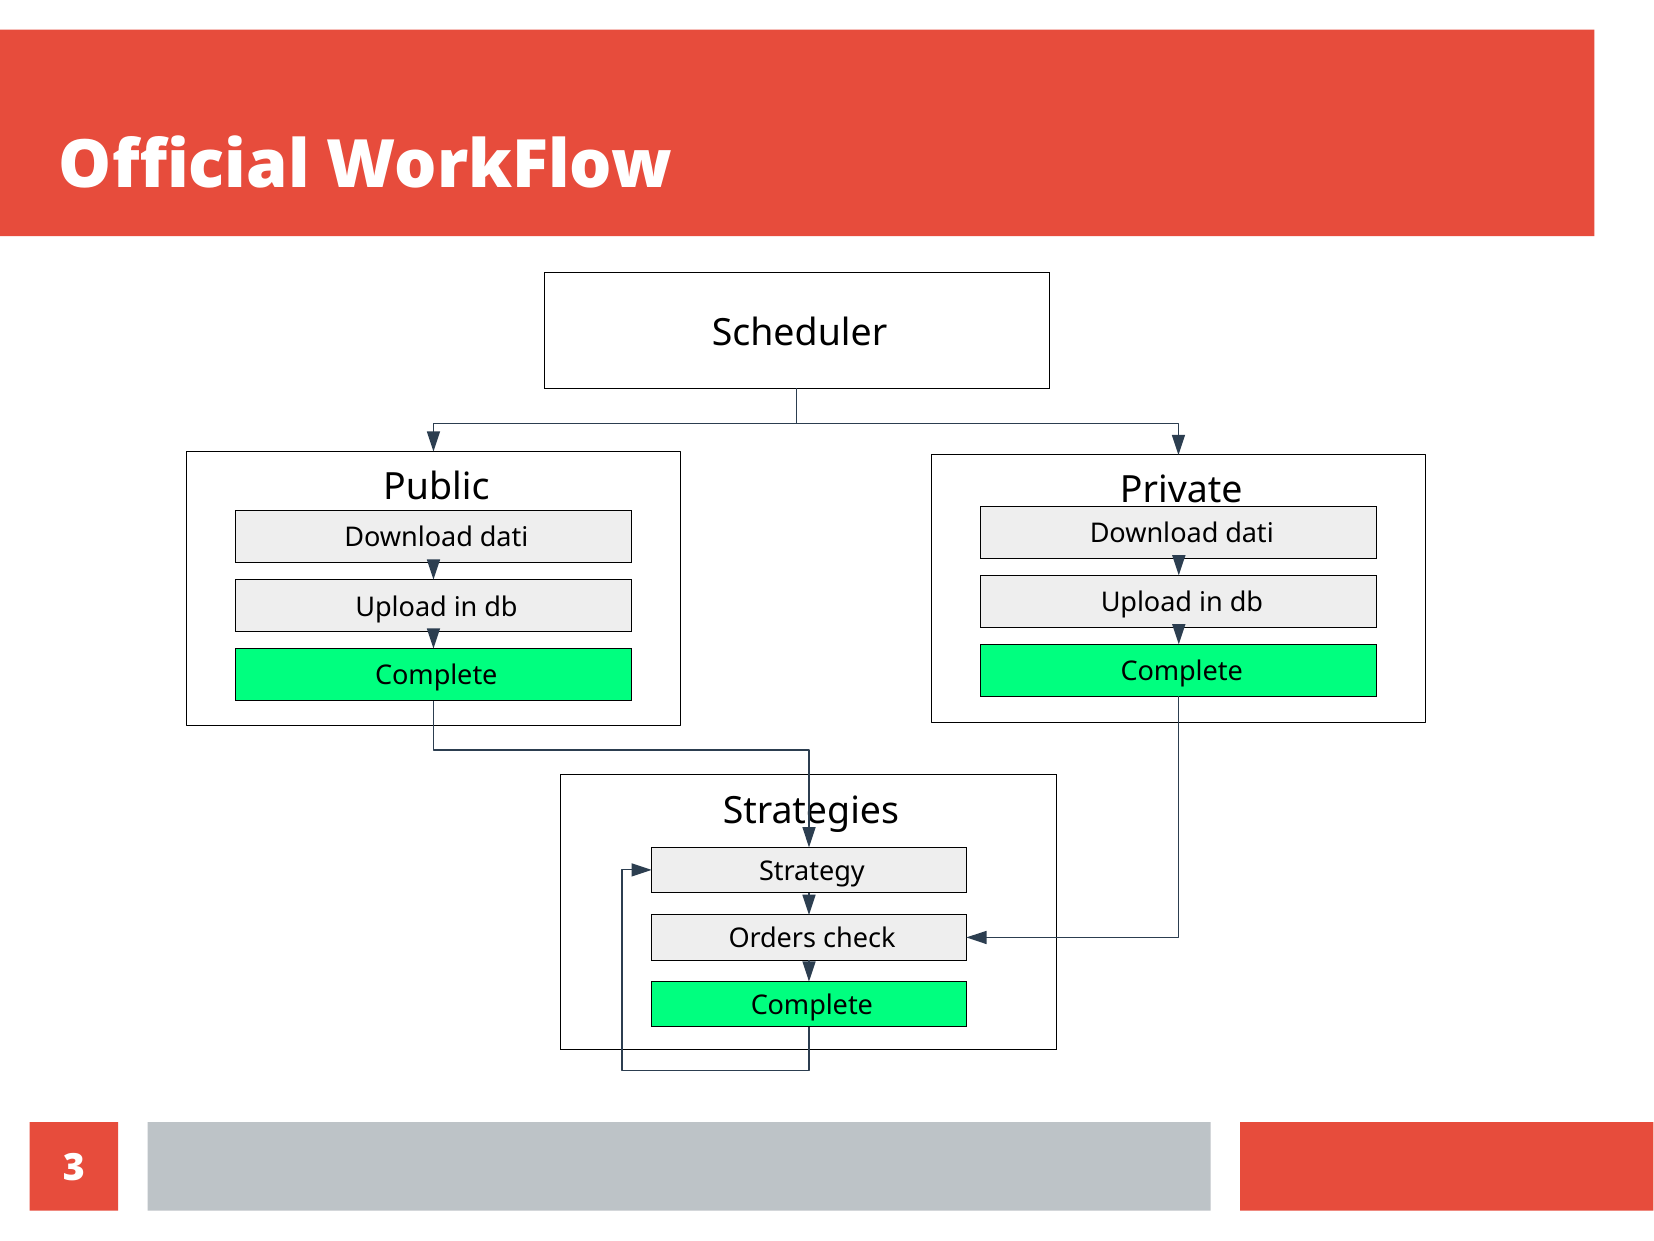

# Official WorkFlow
Scheduler
Public
Private
Download dati
Download dati
Upload in db
Upload in db
Complete
Complete
Strategies
Strategy
Orders check
Complete
3